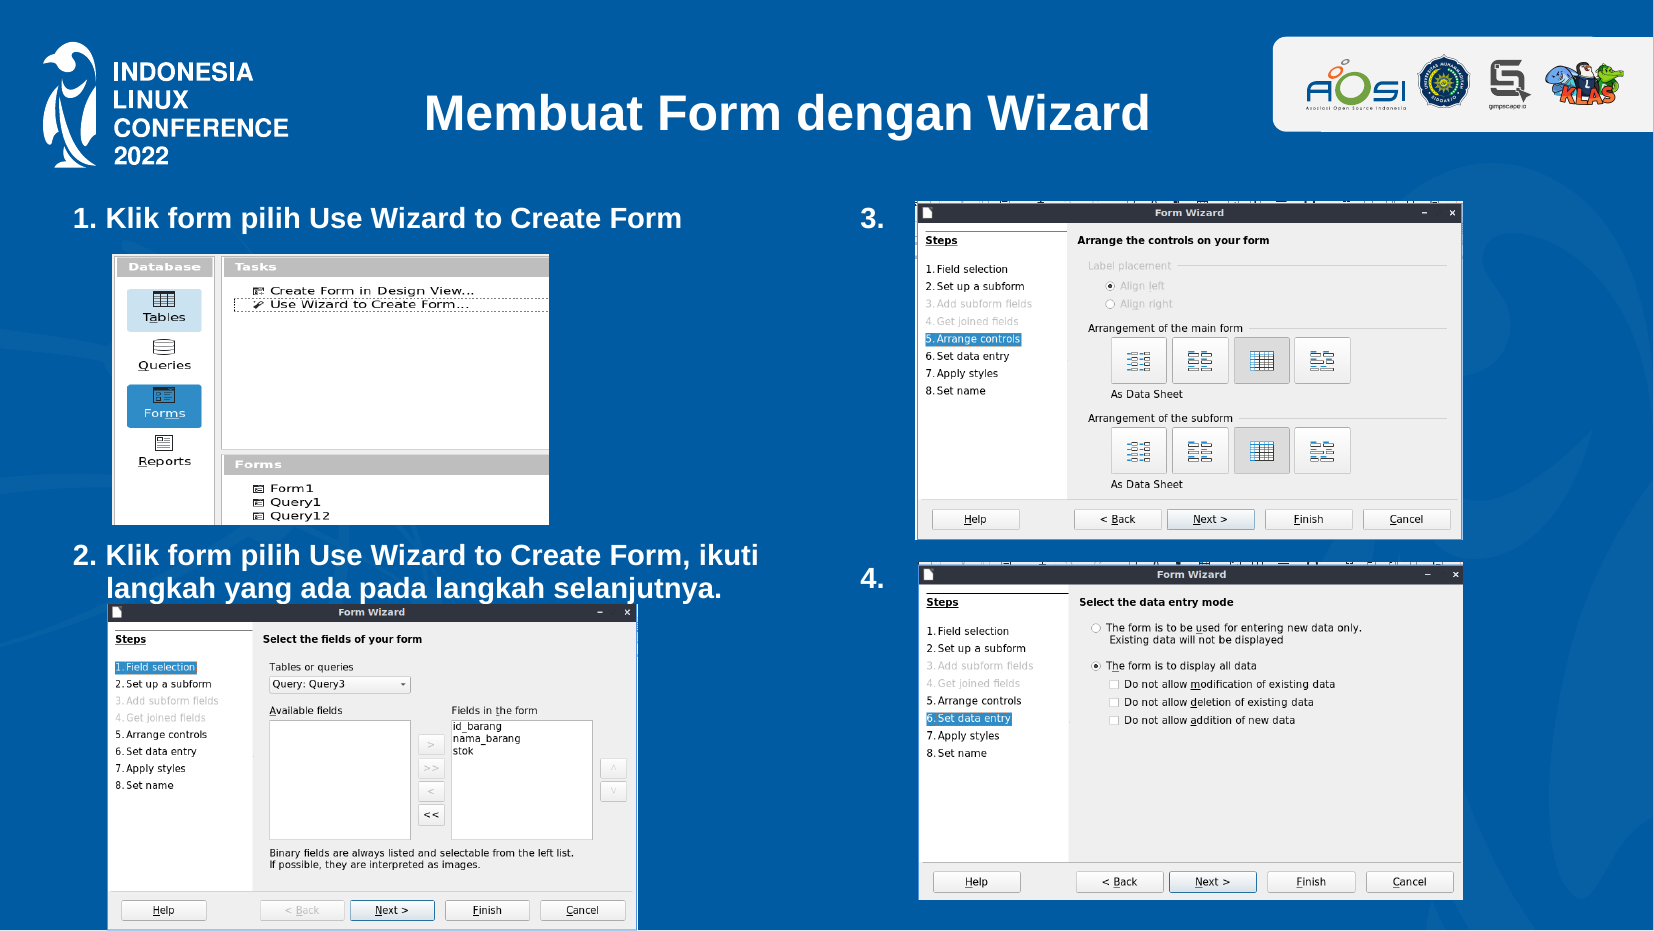

# Membuat Form dengan Wizard
1. Klik form pilih Use Wizard to Create Form
3.
2. Klik form pilih Use Wizard to Create Form, ikuti
 langkah yang ada pada langkah selanjutnya.
4.